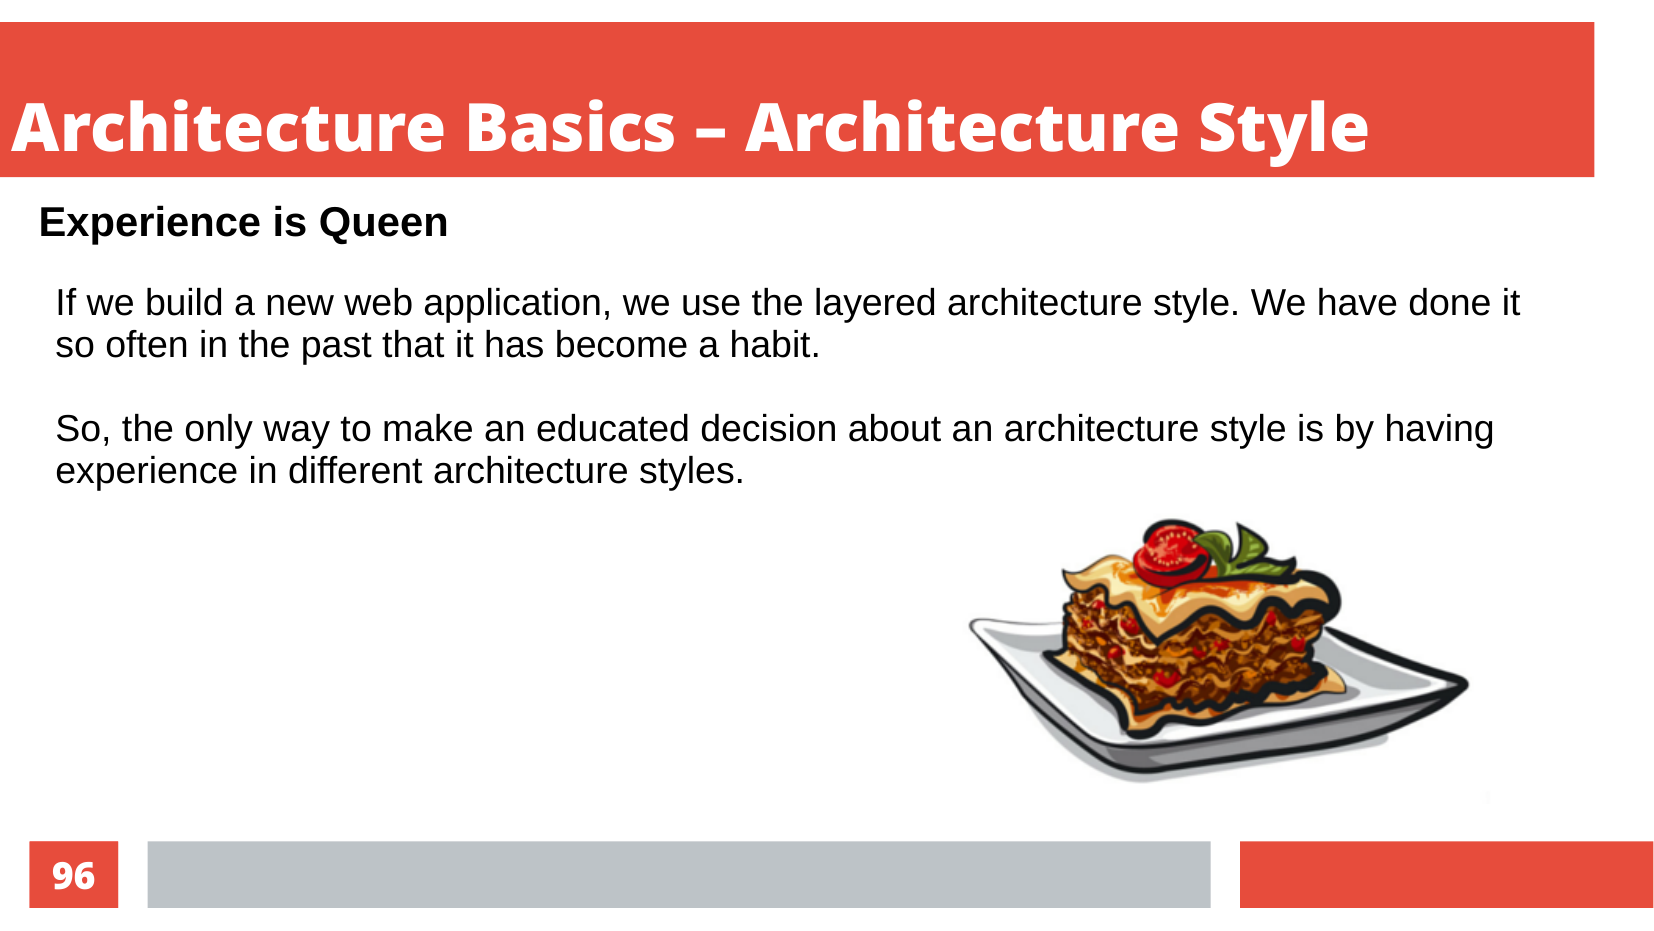

# Architecture Basics – Architecture Style
Experience is Queen
If we build a new web application, we use the layered architecture style. We have done it so often in the past that it has become a habit.
So, the only way to make an educated decision about an architecture style is by having experience in different architecture styles.
96